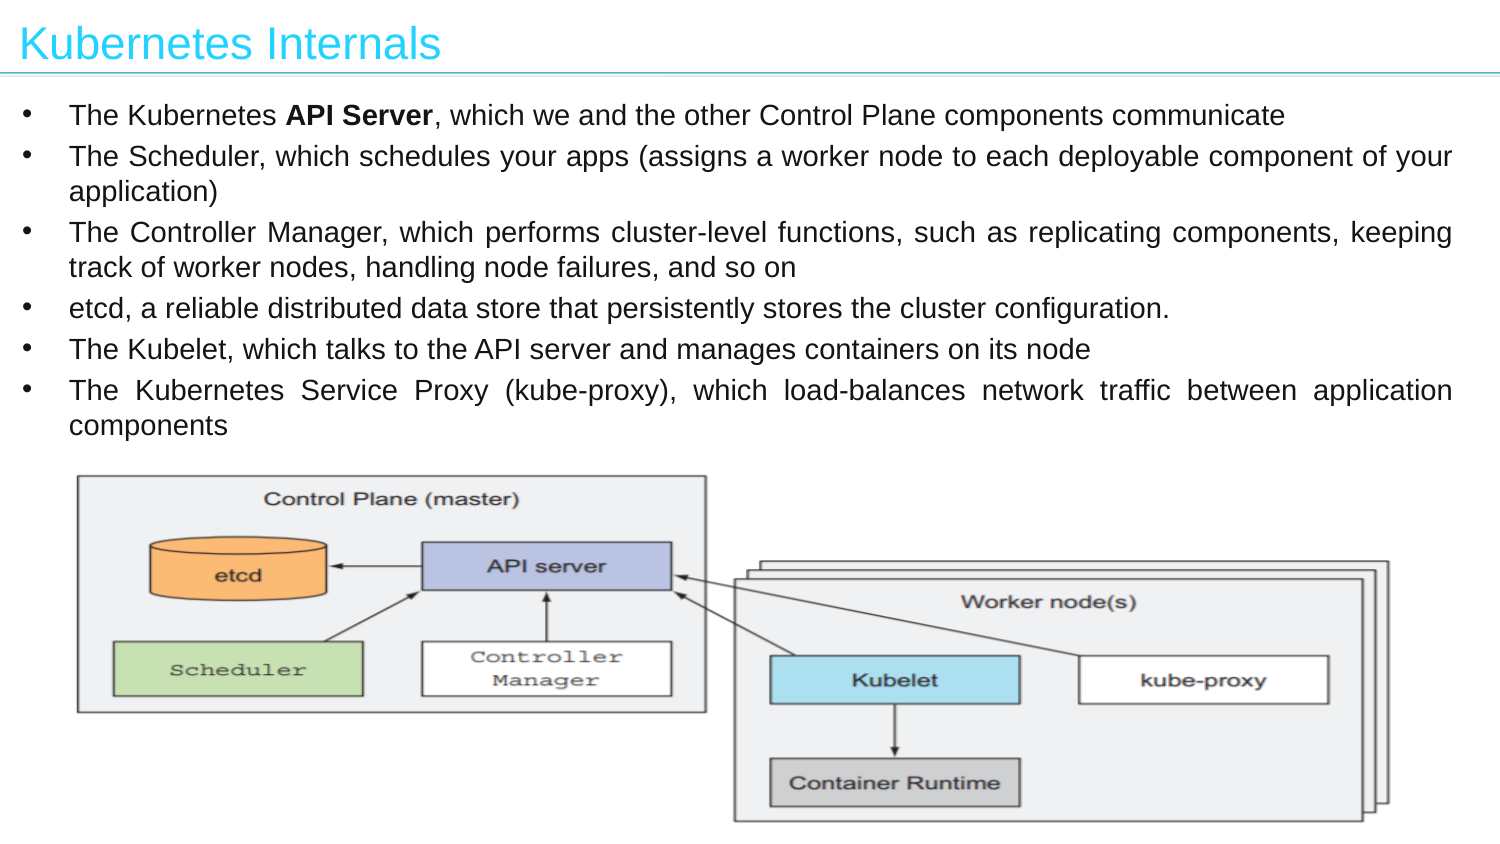

# Kubernetes Internals
The Kubernetes API Server, which we and the other Control Plane components communicate
The Scheduler, which schedules your apps (assigns a worker node to each deployable component of your application)
The Controller Manager, which performs cluster-level functions, such as replicating components, keeping track of worker nodes, handling node failures, and so on
etcd, a reliable distributed data store that persistently stores the cluster configuration.
The Kubelet, which talks to the API server and manages containers on its node
The Kubernetes Service Proxy (kube-proxy), which load-balances network traffic between application components